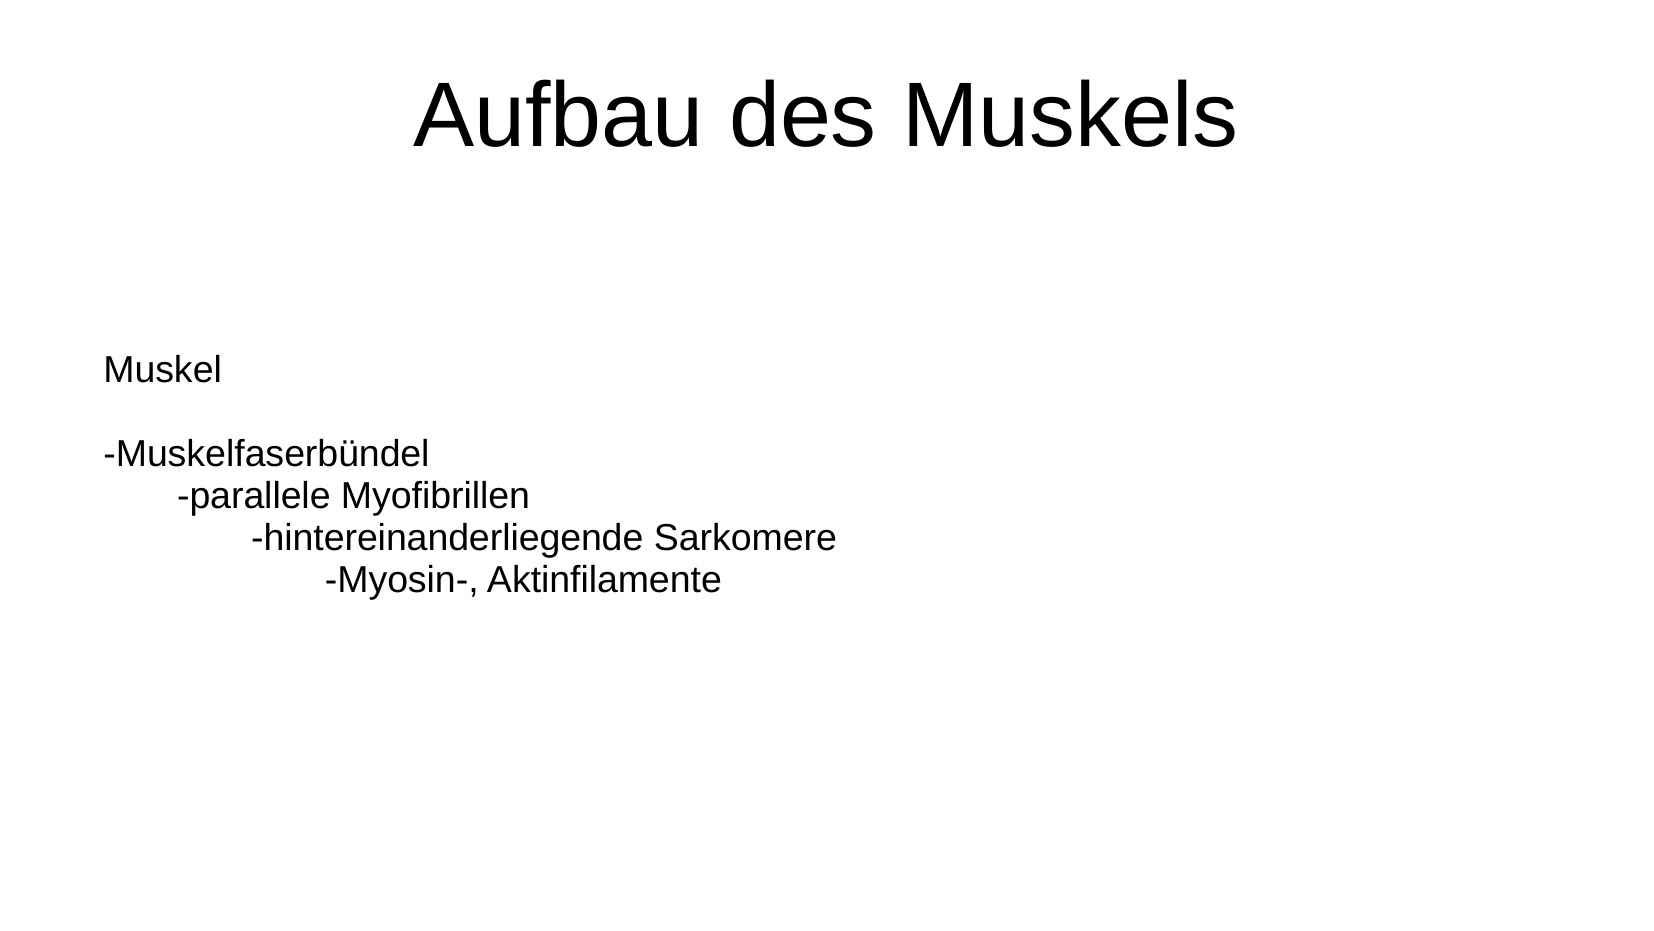

# Aufbau des Muskels
Muskel
-Muskelfaserbündel
	-parallele Myofibrillen
		-hintereinanderliegende Sarkomere
			-Myosin-, Aktinfilamente